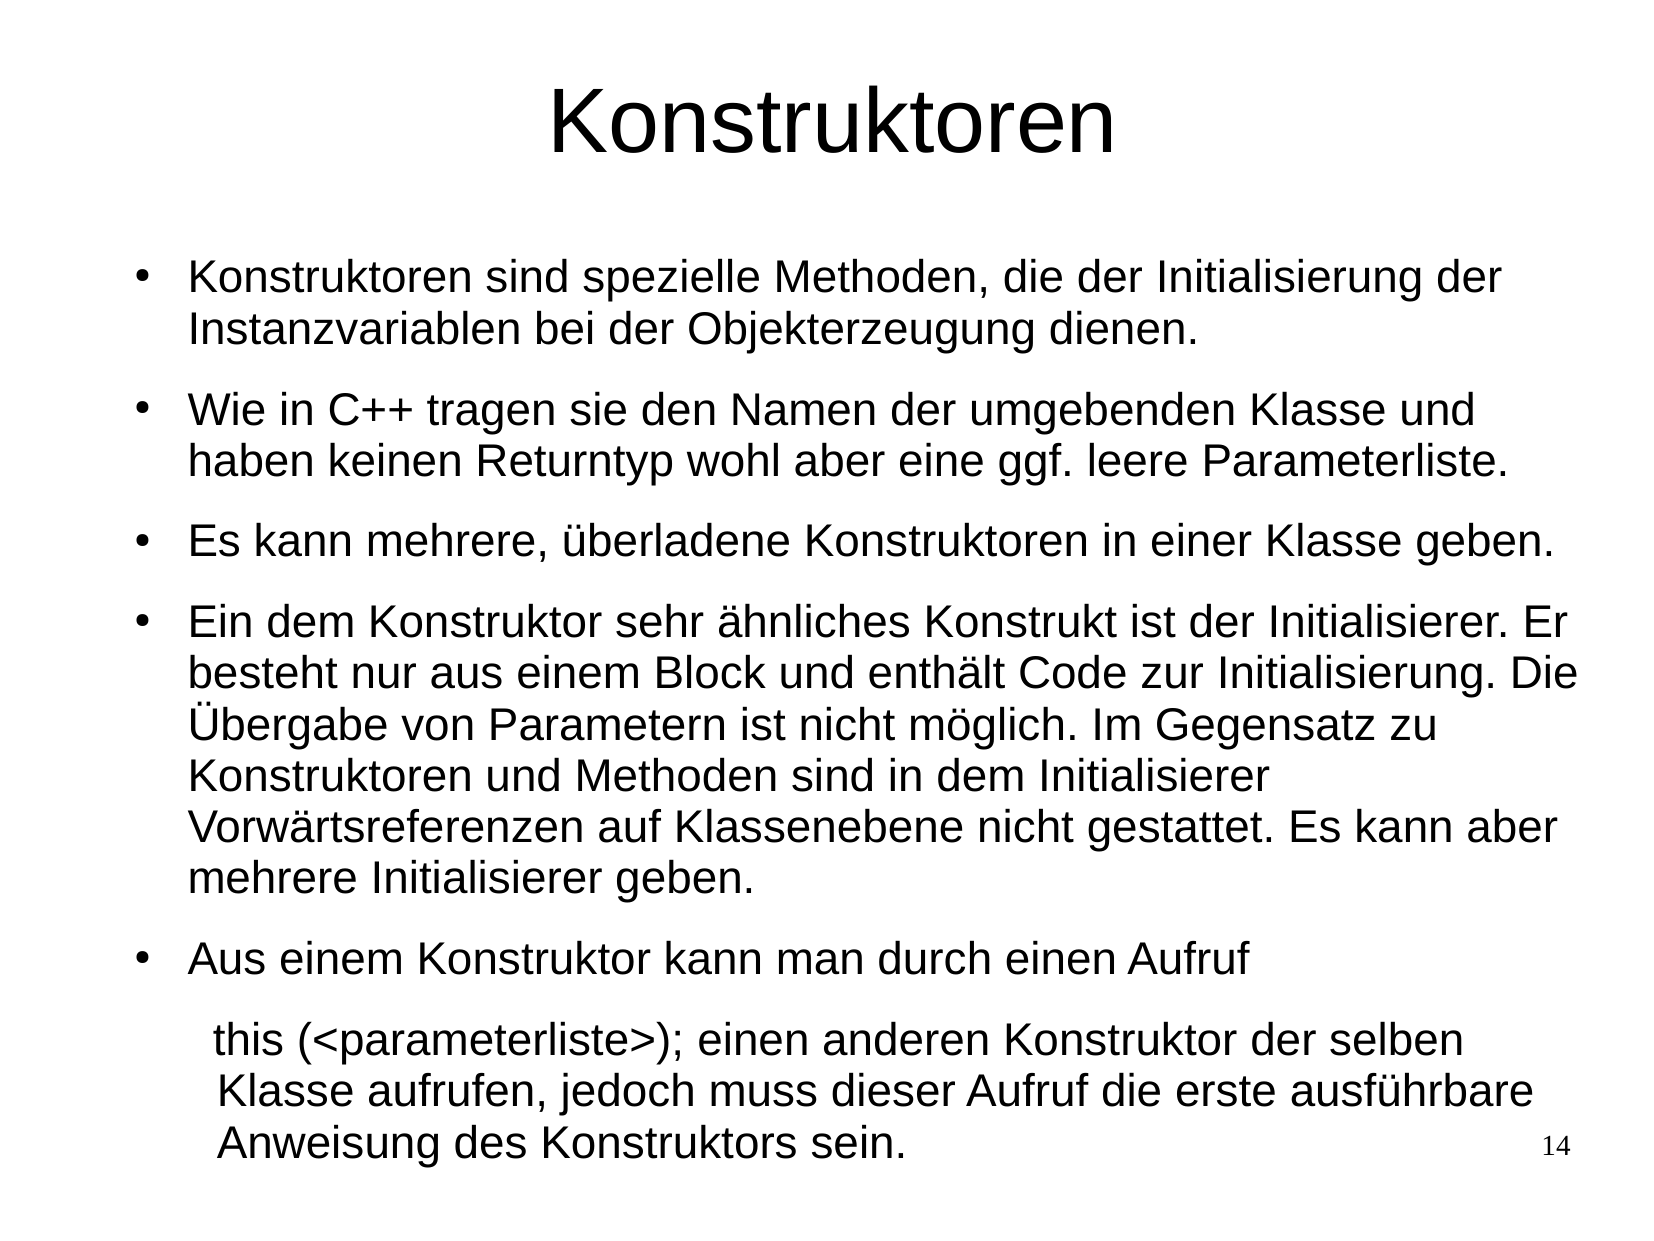

# Konstruktoren
Konstruktoren sind spezielle Methoden, die der Initialisierung der Instanzvariablen bei der Objekterzeugung dienen.
Wie in C++ tragen sie den Namen der umgebenden Klasse und haben keinen Returntyp wohl aber eine ggf. leere Parameterliste.
Es kann mehrere, überladene Konstruktoren in einer Klasse geben.
Ein dem Konstruktor sehr ähnliches Konstrukt ist der Initialisierer. Er besteht nur aus einem Block und enthält Code zur Initialisierung. Die Übergabe von Parametern ist nicht möglich. Im Gegensatz zu Konstruktoren und Methoden sind in dem Initialisierer Vorwärtsreferenzen auf Klassenebene nicht gestattet. Es kann aber mehrere Initialisierer geben.
Aus einem Konstruktor kann man durch einen Aufruf
 this (<parameterliste>); einen anderen Konstruktor der selben Klasse aufrufen, jedoch muss dieser Aufruf die erste ausführbare Anweisung des Konstruktors sein.
14